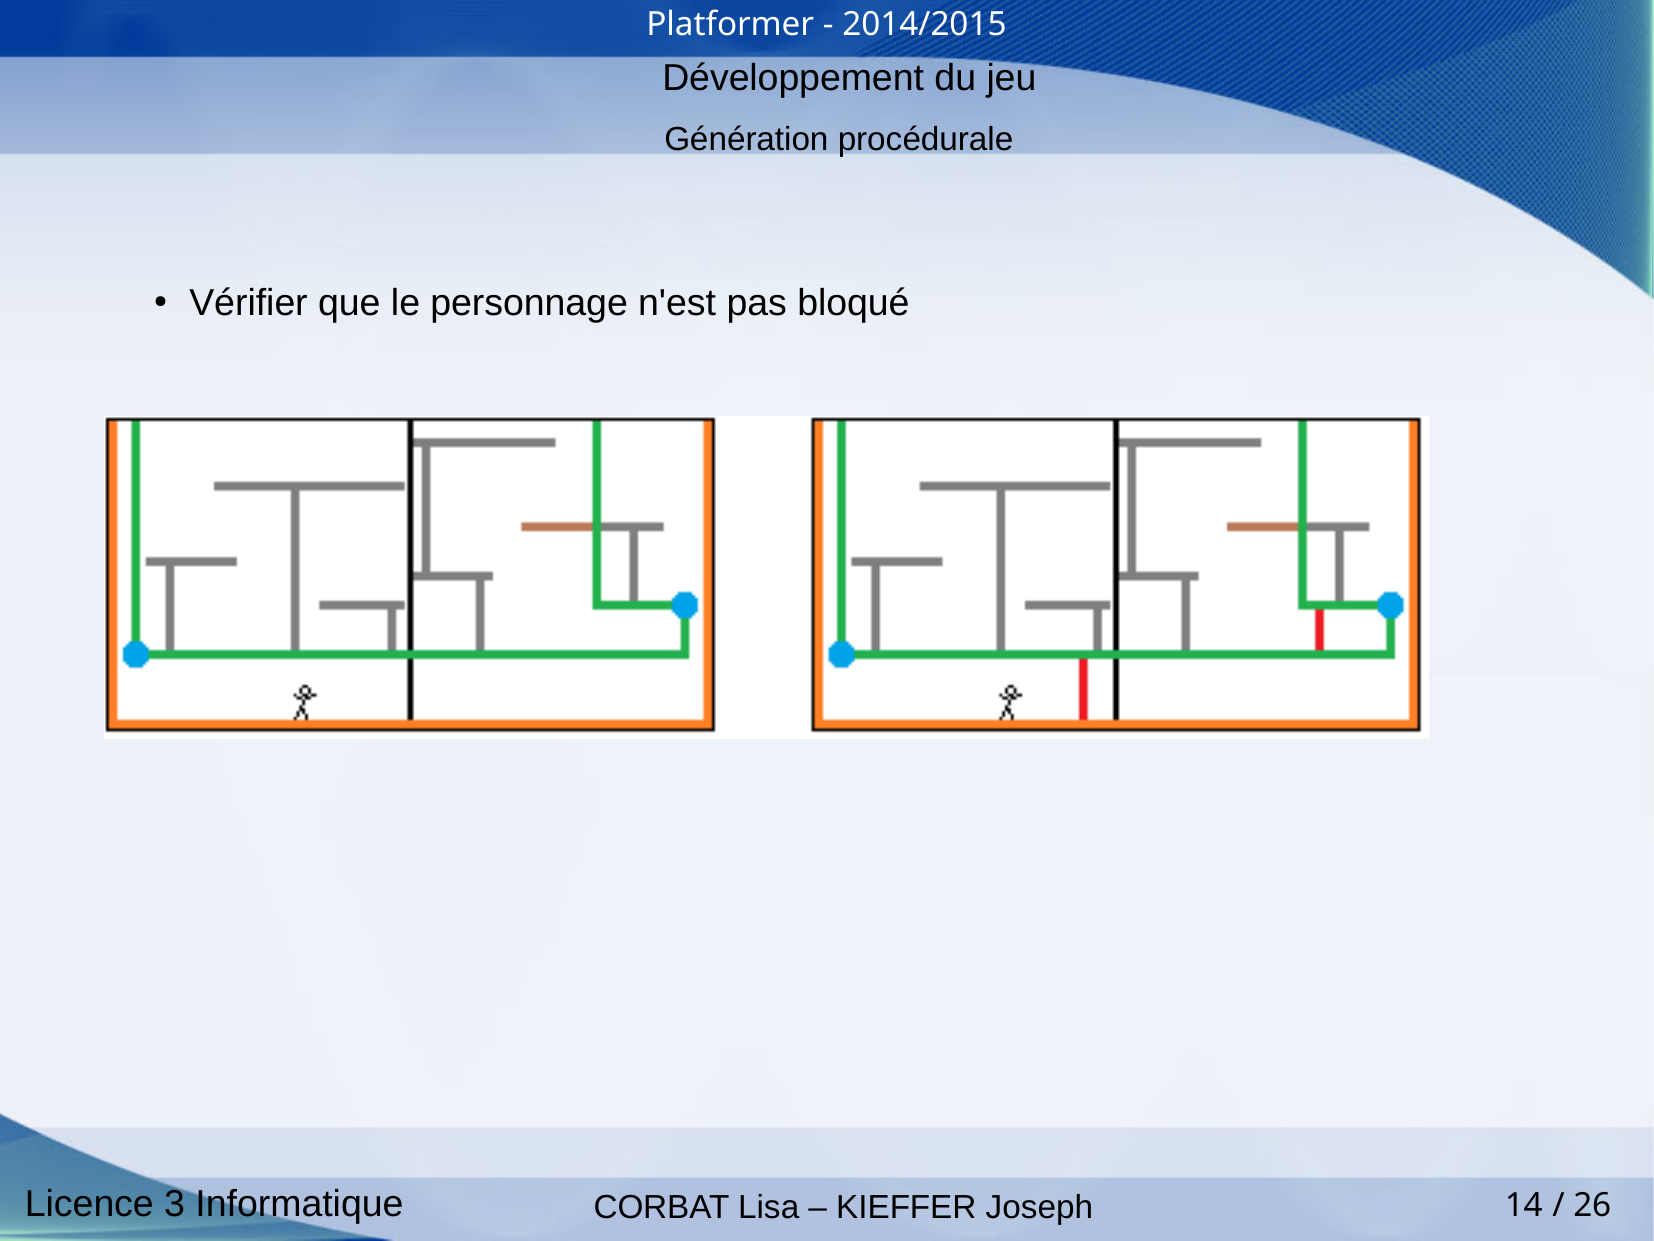

Platformer - 2014/2015
Développement du jeu
Génération procédurale
Vérifier que le personnage n'est pas bloqué
14